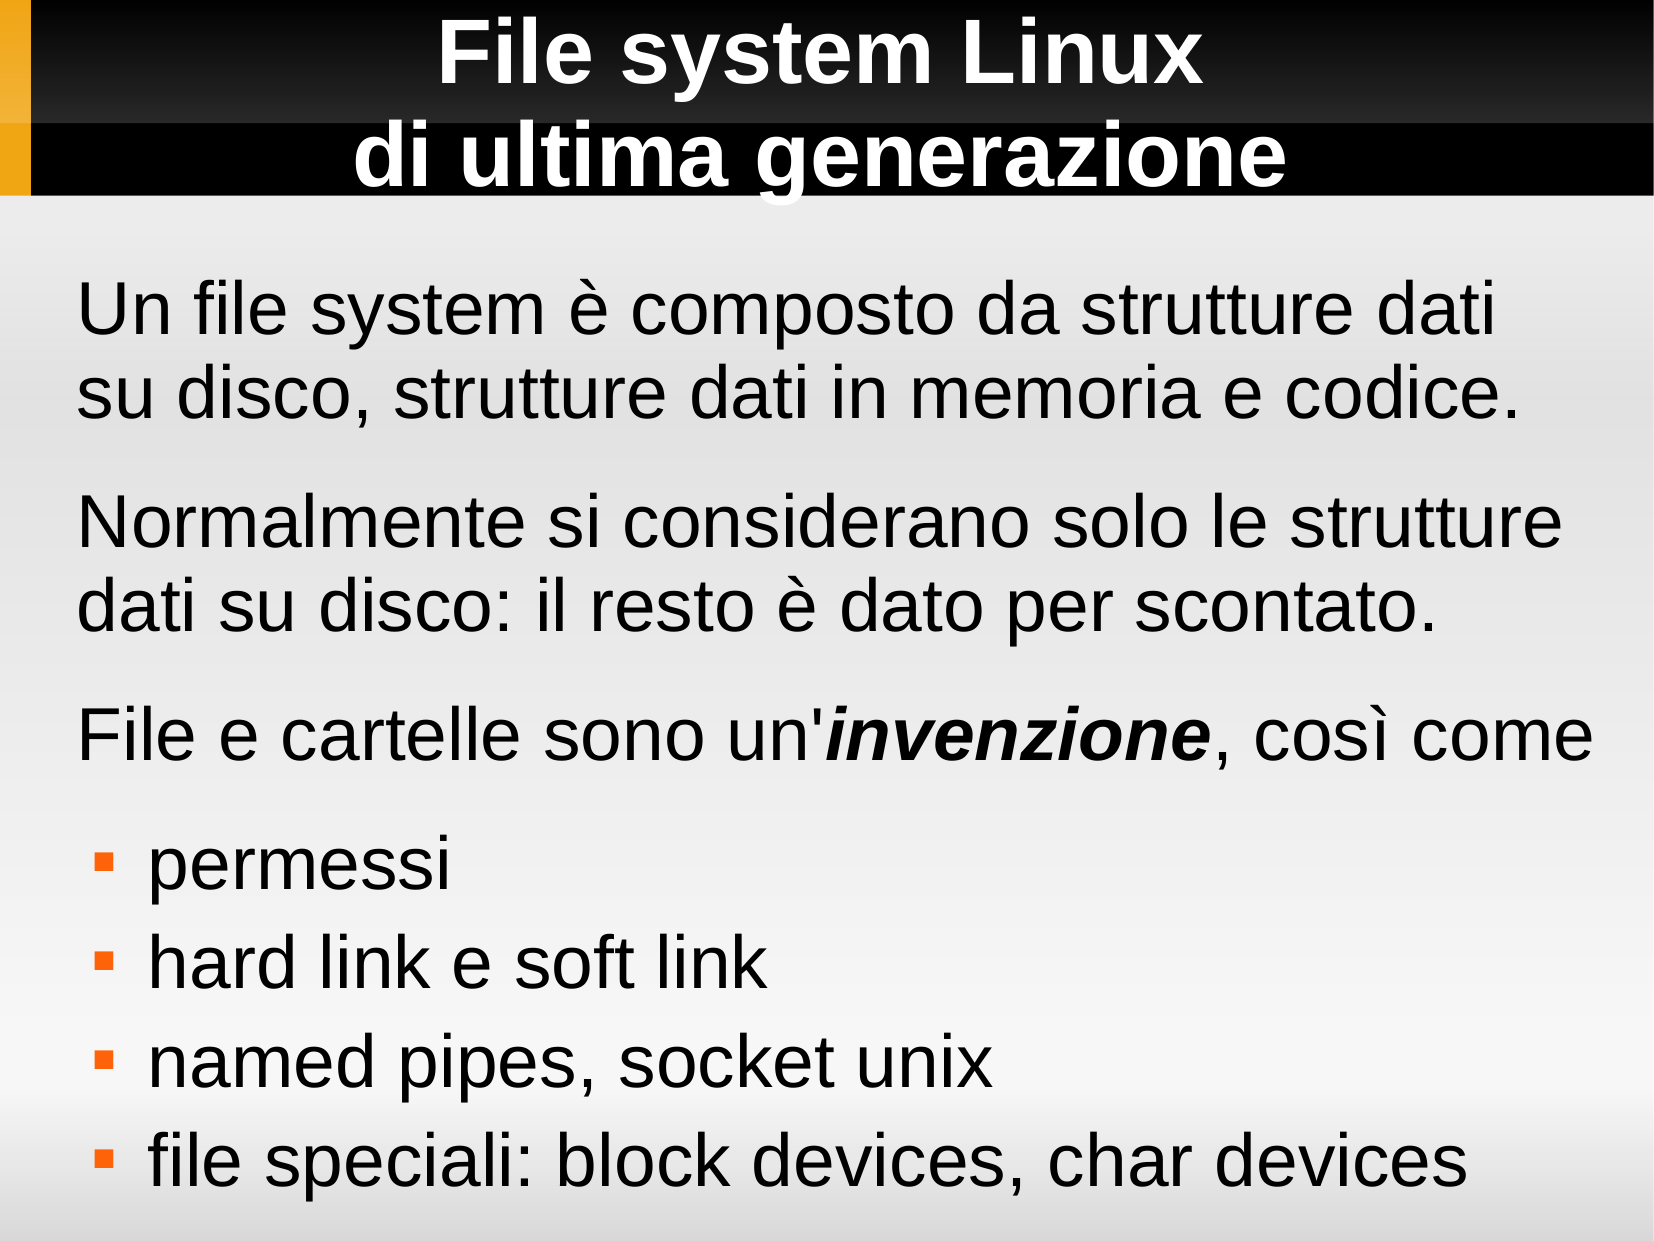

# File system Linux di ultima generazione
Un file system è composto da strutture dati
su disco, strutture dati in memoria e codice.
Normalmente si considerano solo le strutture dati su disco: il resto è dato per scontato.
File e cartelle sono un'invenzione, così come
permessi
hard link e soft link
named pipes, socket unix
file speciali: block devices, char devices